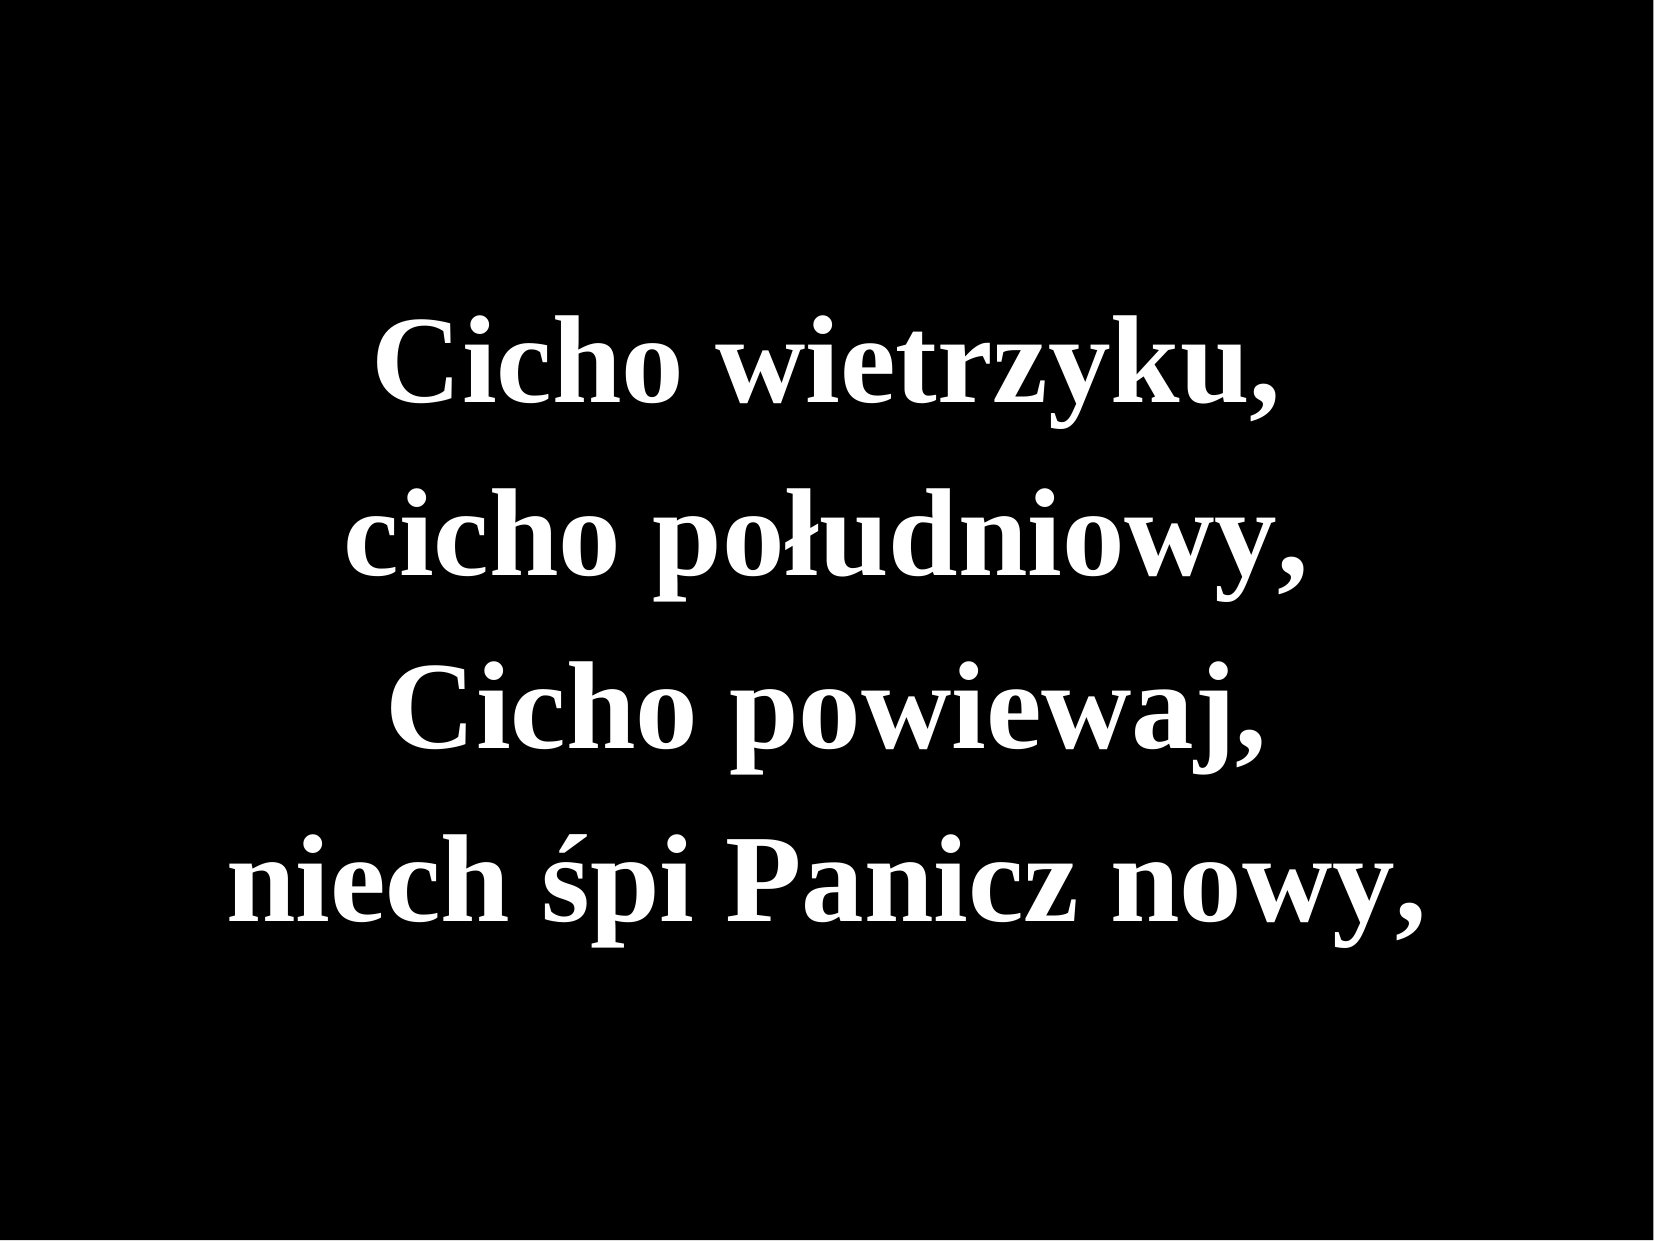

# Cicho wietrzyku, ppp cicho południowy, ppp Cicho powiewaj, ppp niech śpi Panicz nowy,